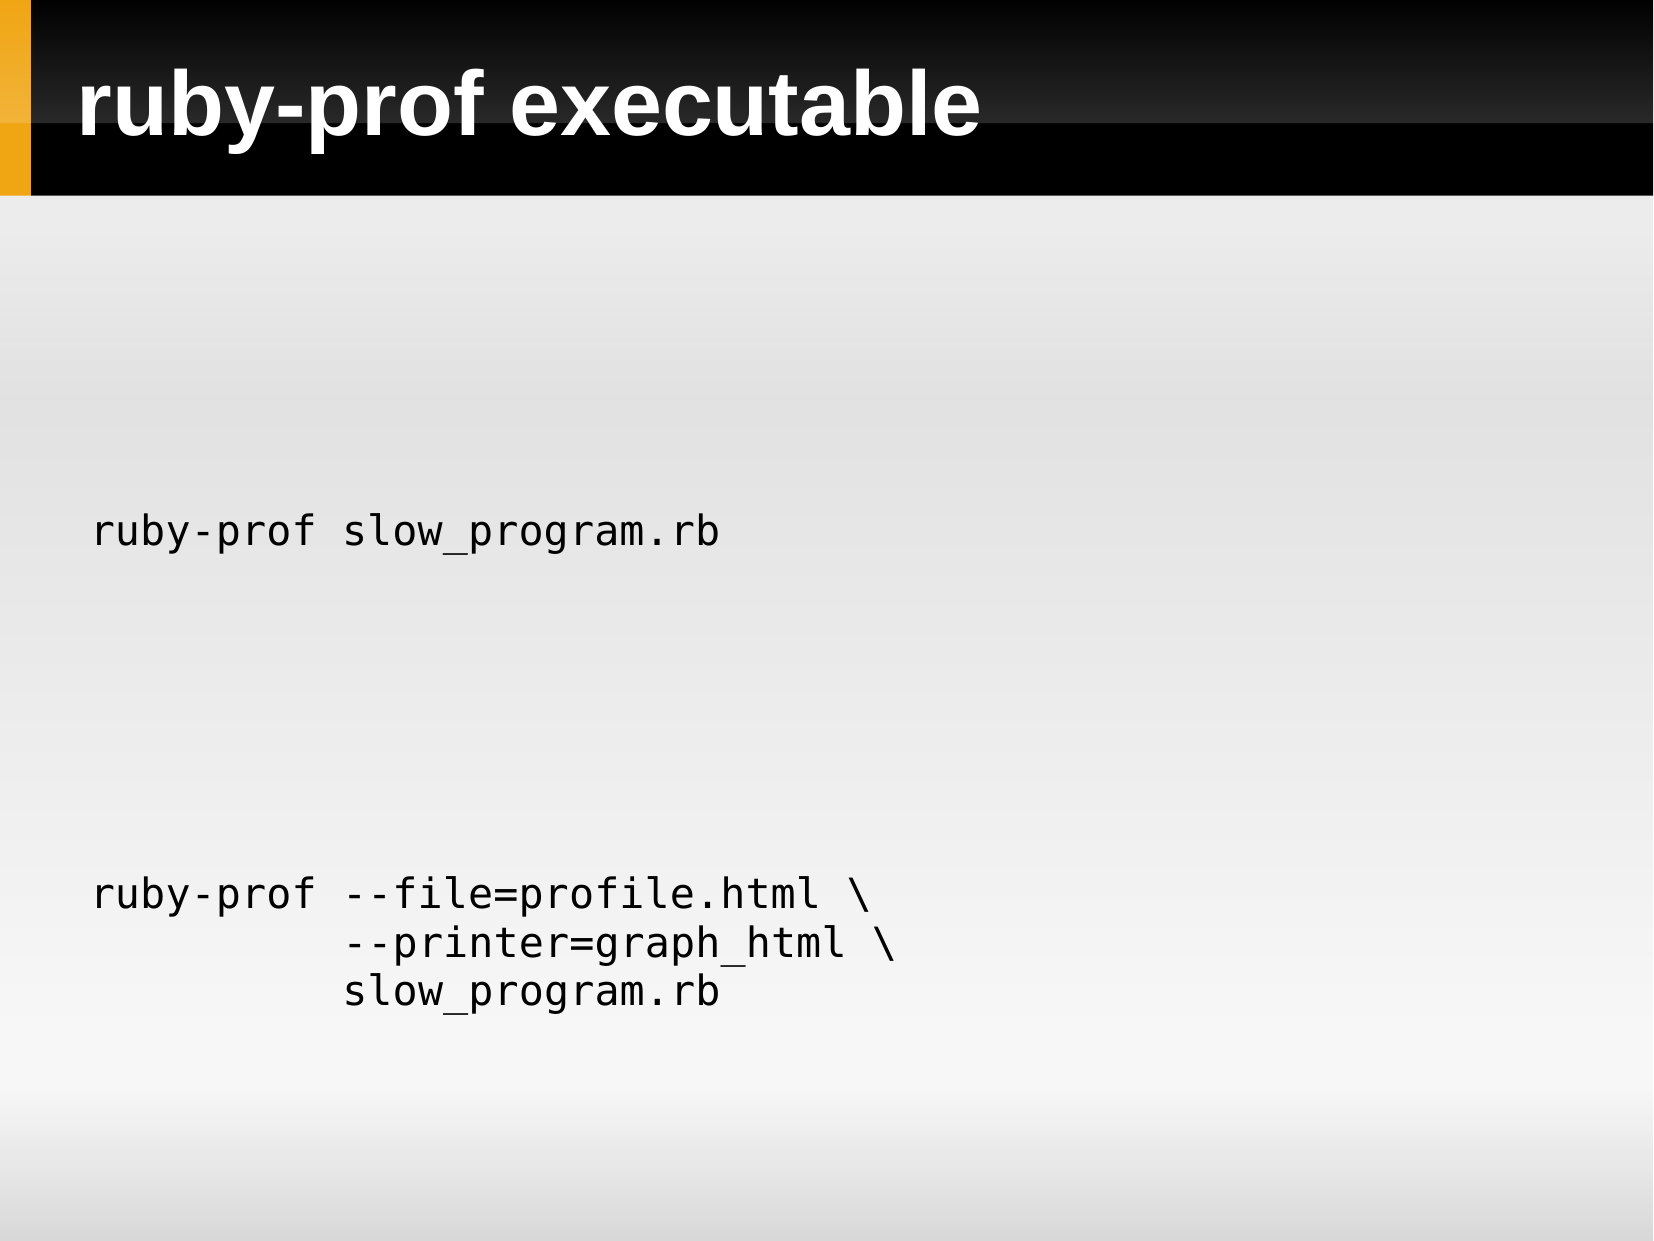

# ruby-prof executable
ruby-prof slow_program.rb
ruby-prof --file=profile.html \
 --printer=graph_html \
 slow_program.rb